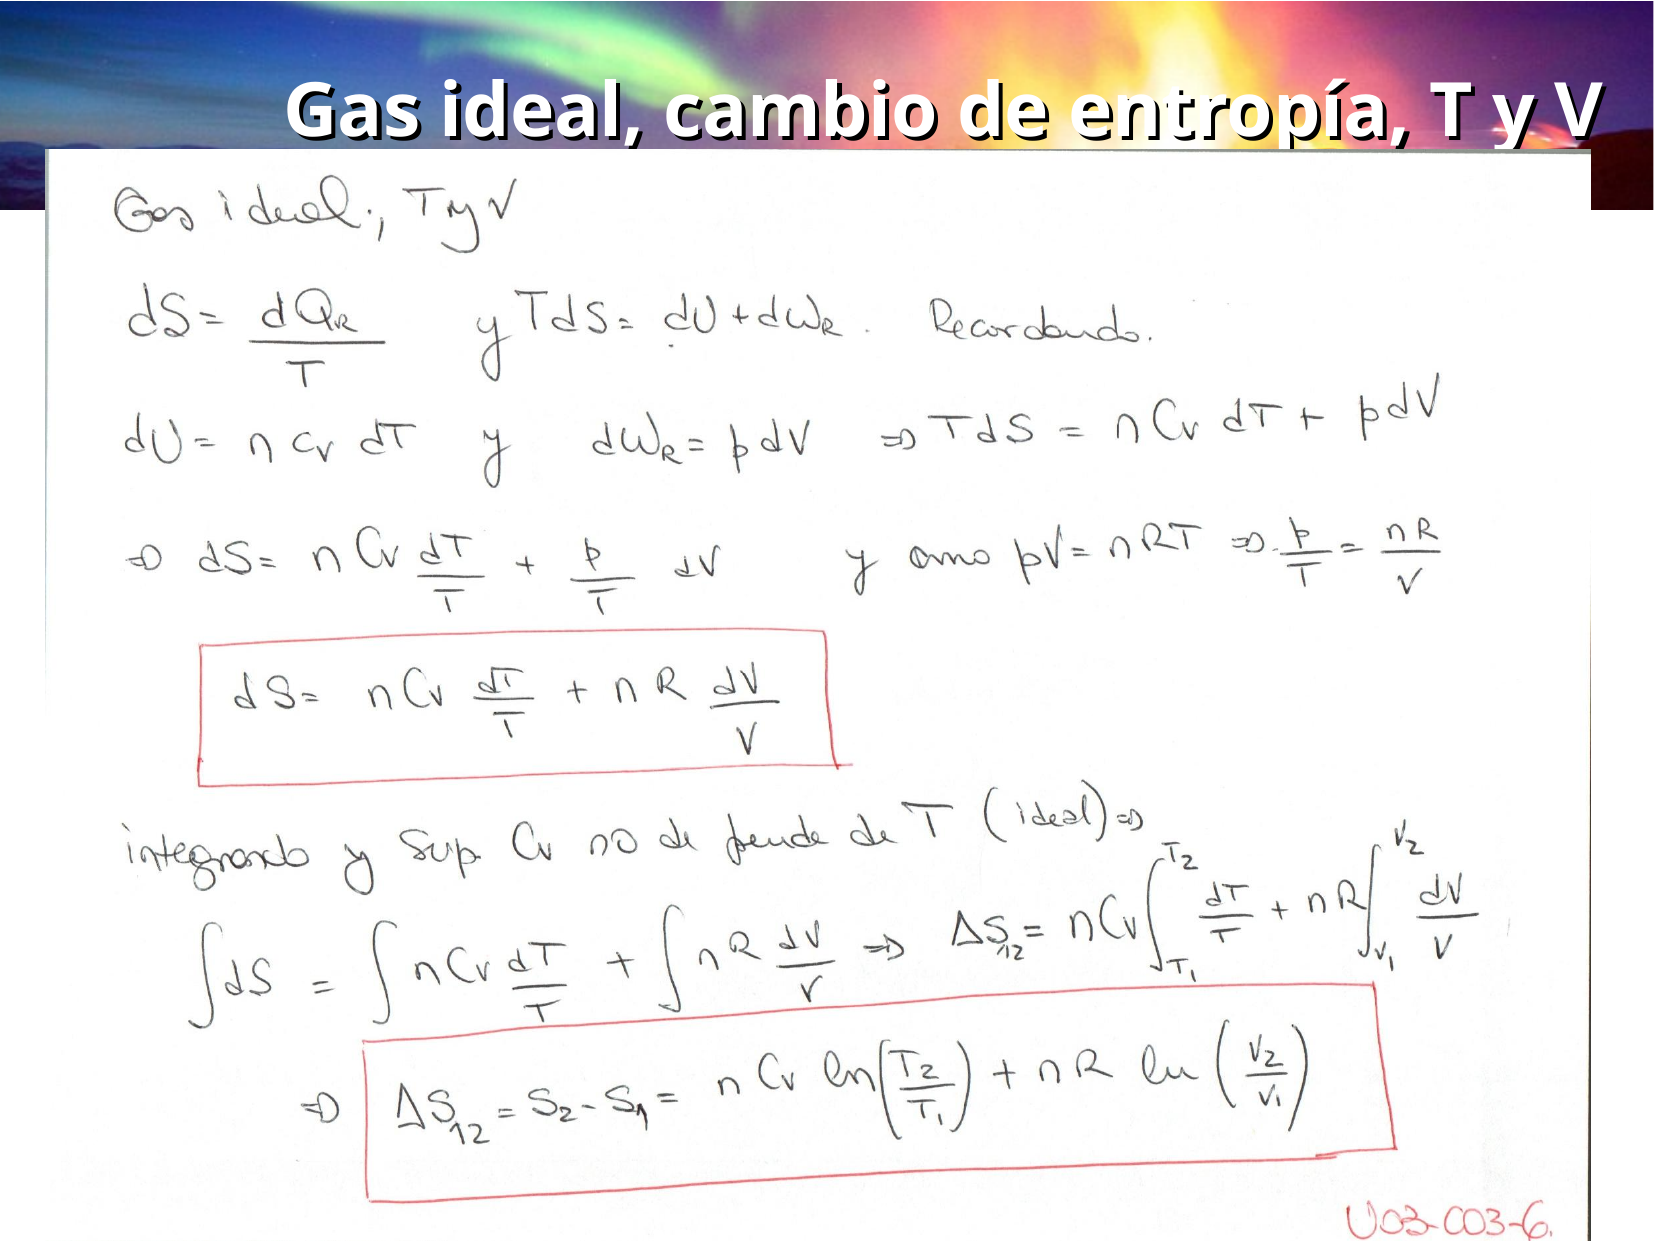

# Gas ideal, cambio de entropía, T y V
May 24, 2018
H. Asorey - F3B+F4A 2018
11